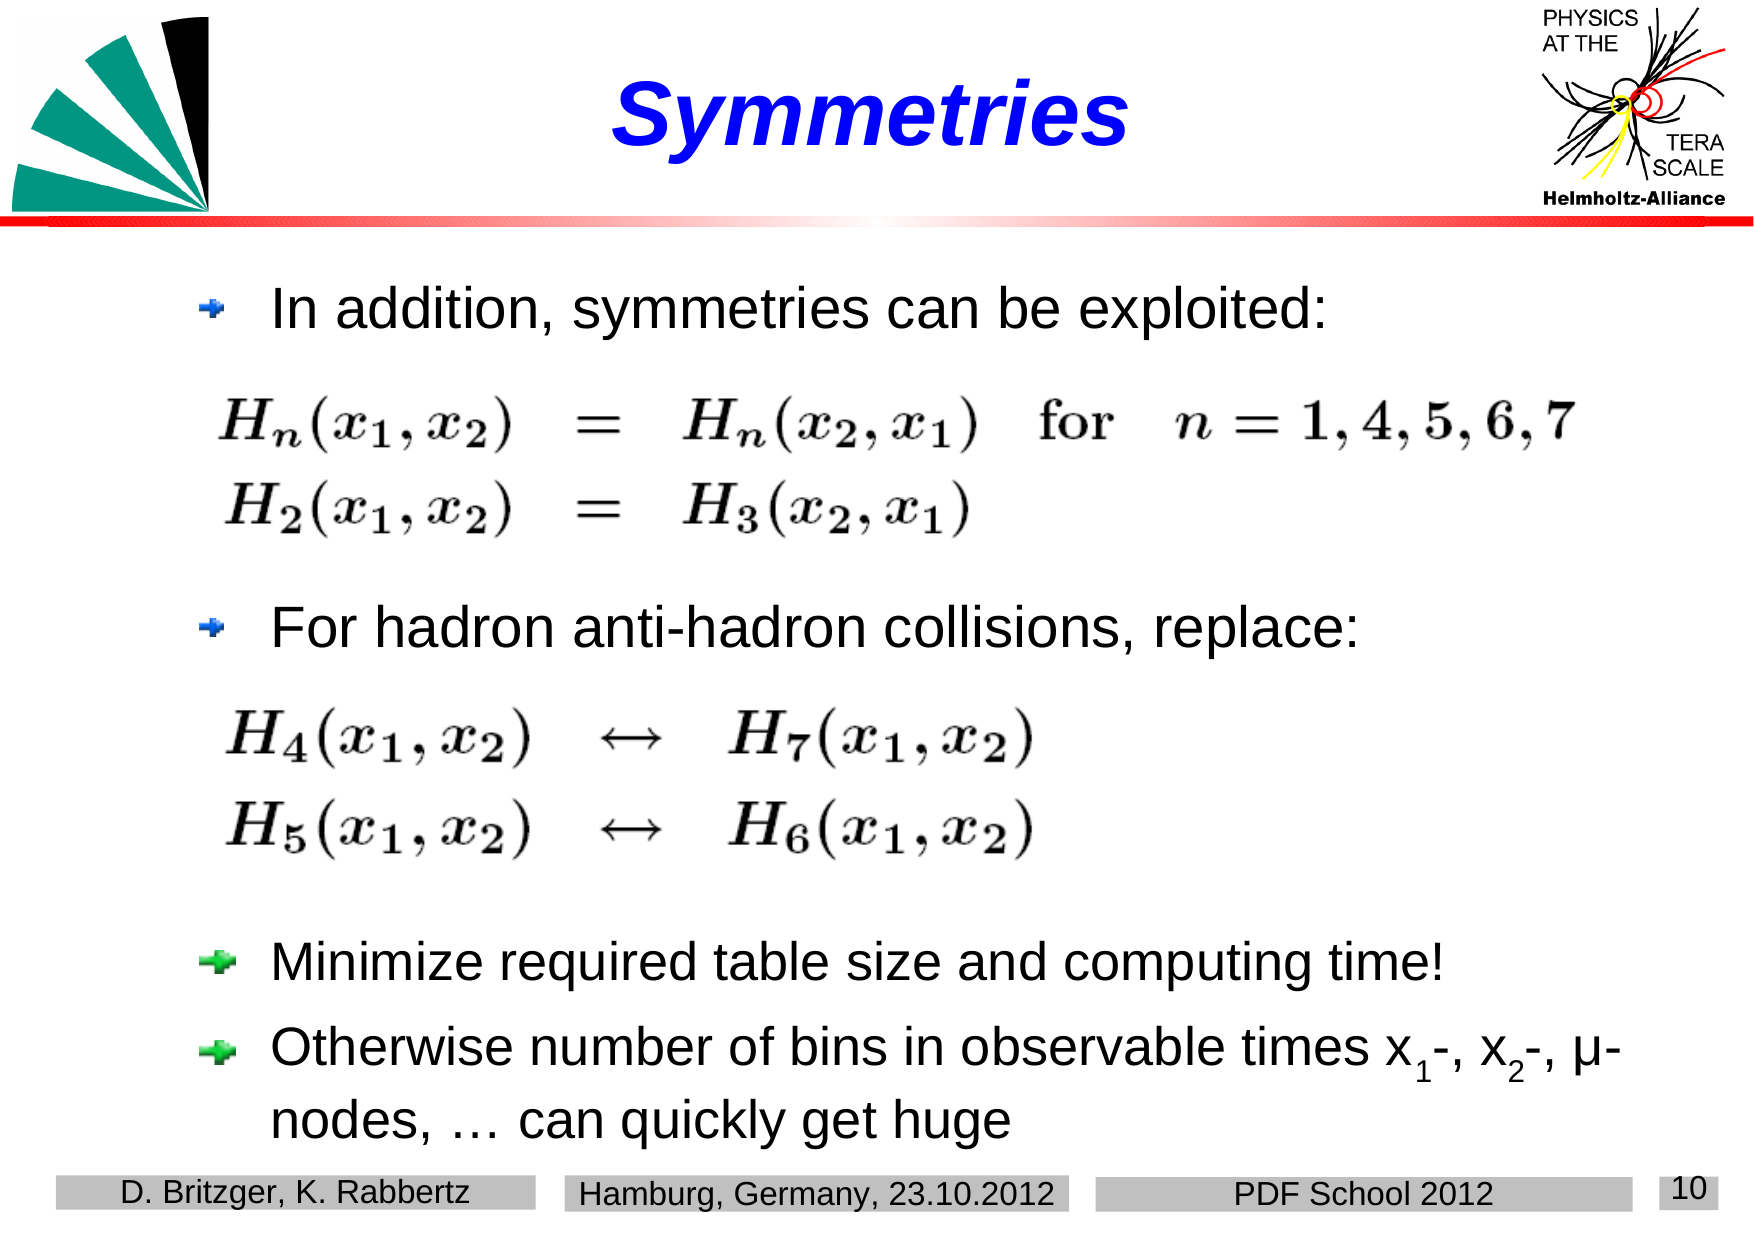

# Symmetries
In addition, symmetries can be exploited:
For hadron anti-hadron collisions, replace:
Minimize required table size and computing time!
Otherwise number of bins in observable times x1-, x2-, μ-nodes, … can quickly get huge